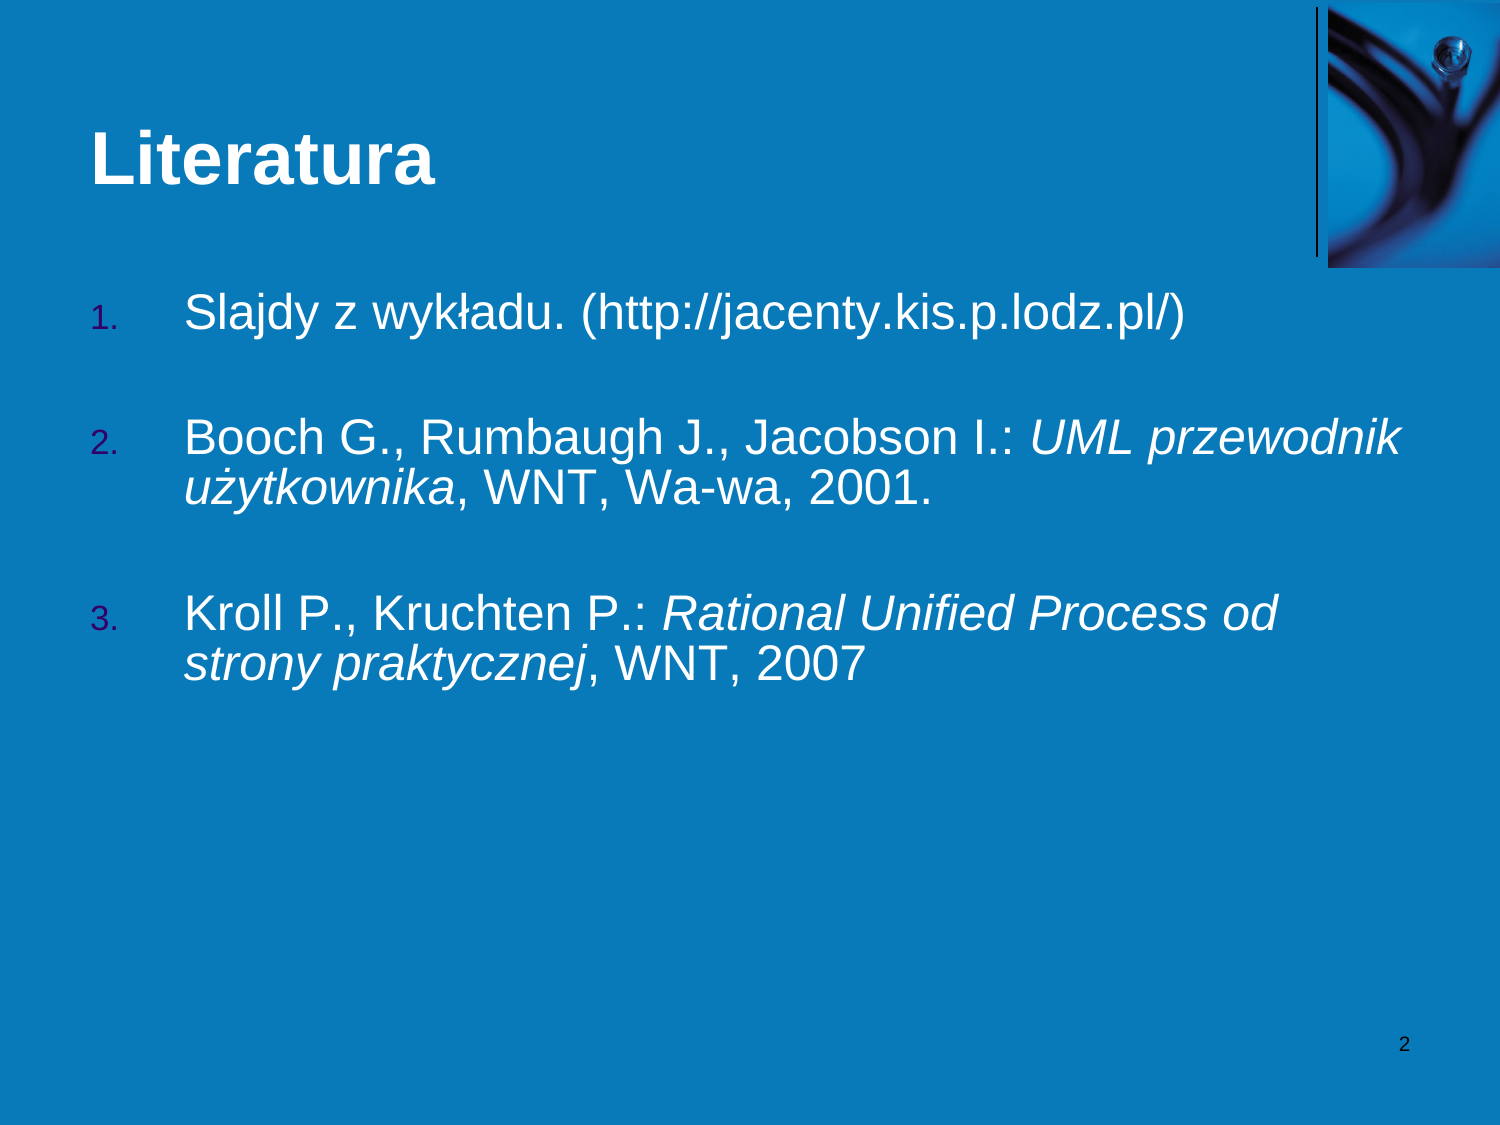

# Literatura
Slajdy z wykładu. (http://jacenty.kis.p.lodz.pl/)
Booch G., Rumbaugh J., Jacobson I.: UML przewodnik użytkownika, WNT, Wa-wa, 2001.
Kroll P., Kruchten P.: Rational Unified Process od strony praktycznej, WNT, 2007
2